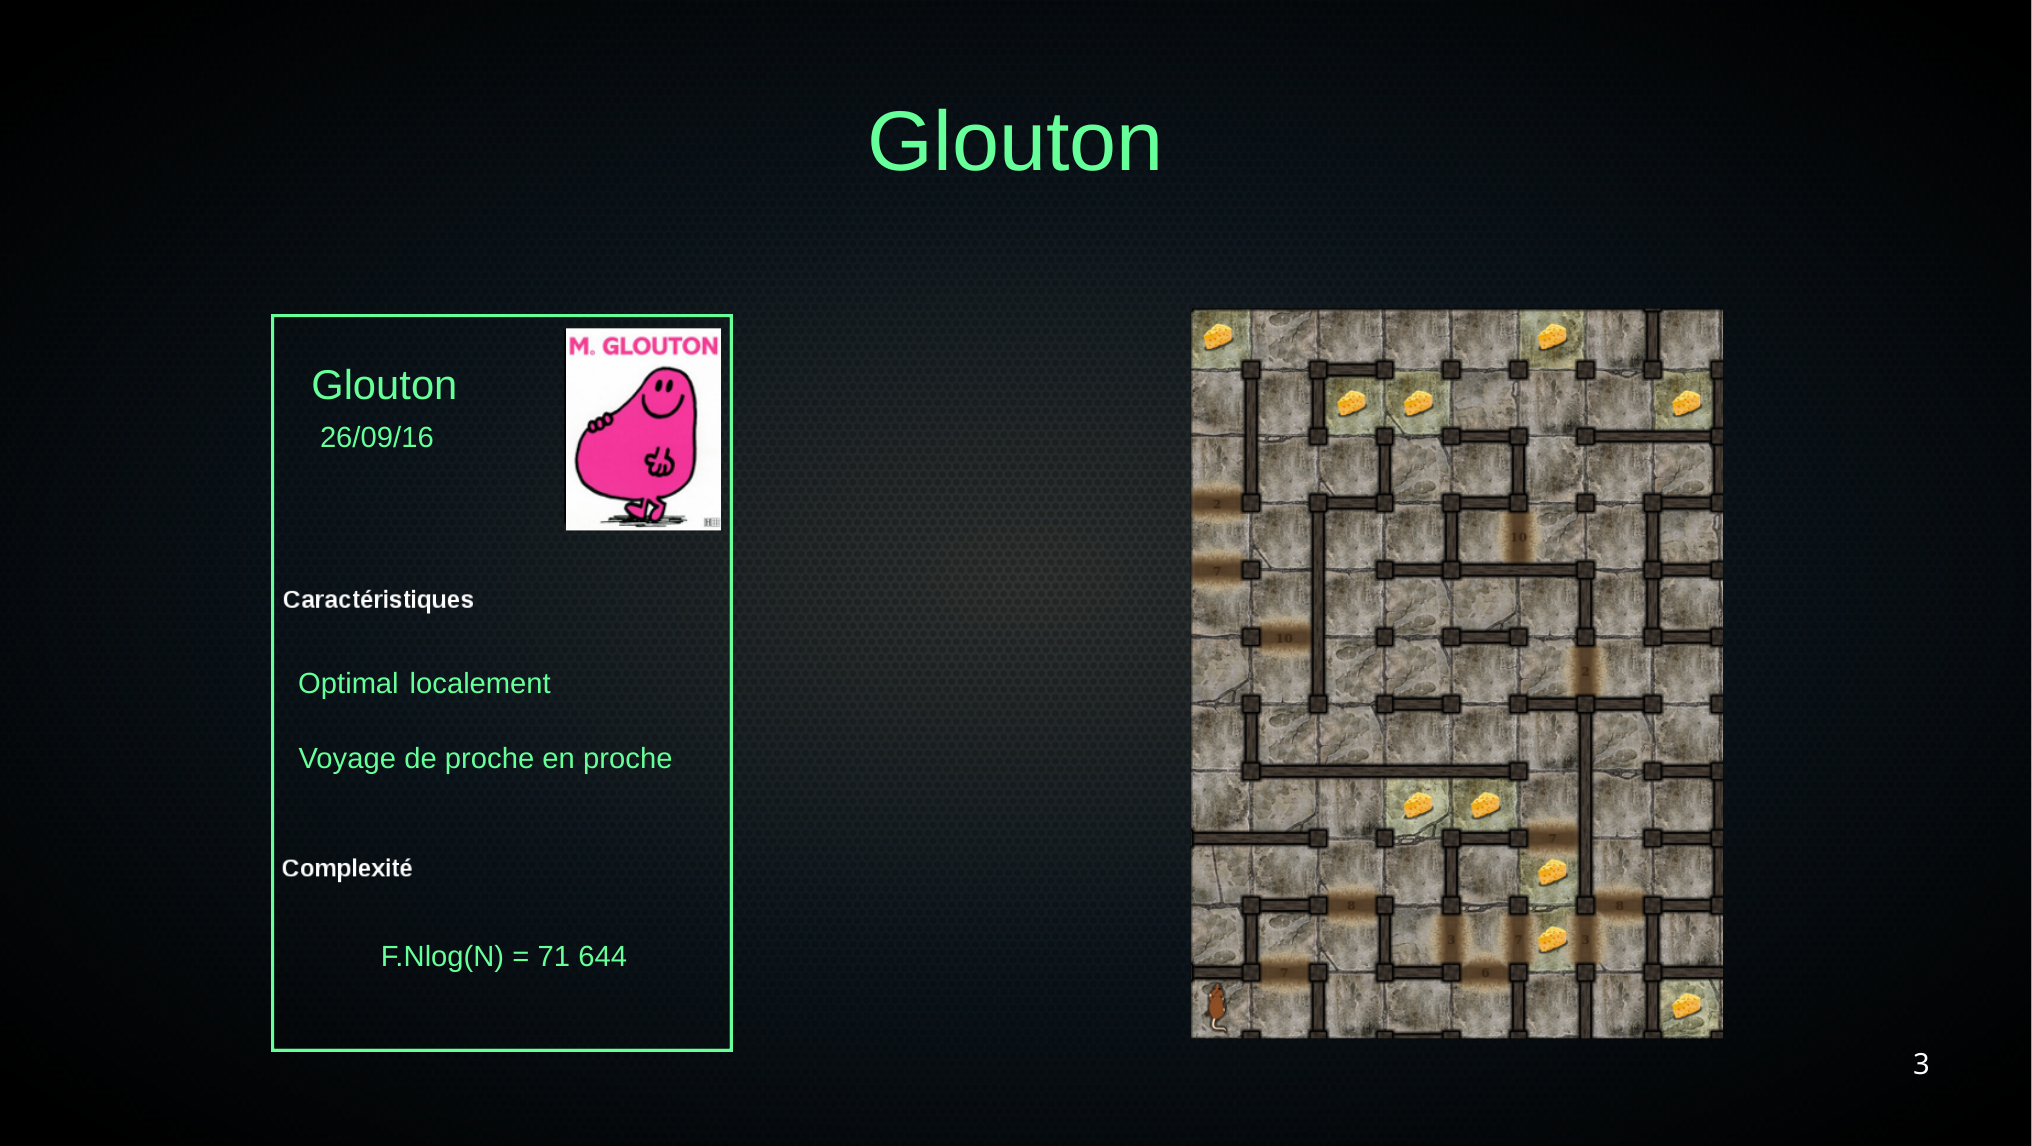

# Glouton
Glouton
26/09/16
Optimal localement
Voyage de proche en proche
F.Nlog(N) = 71 644
3